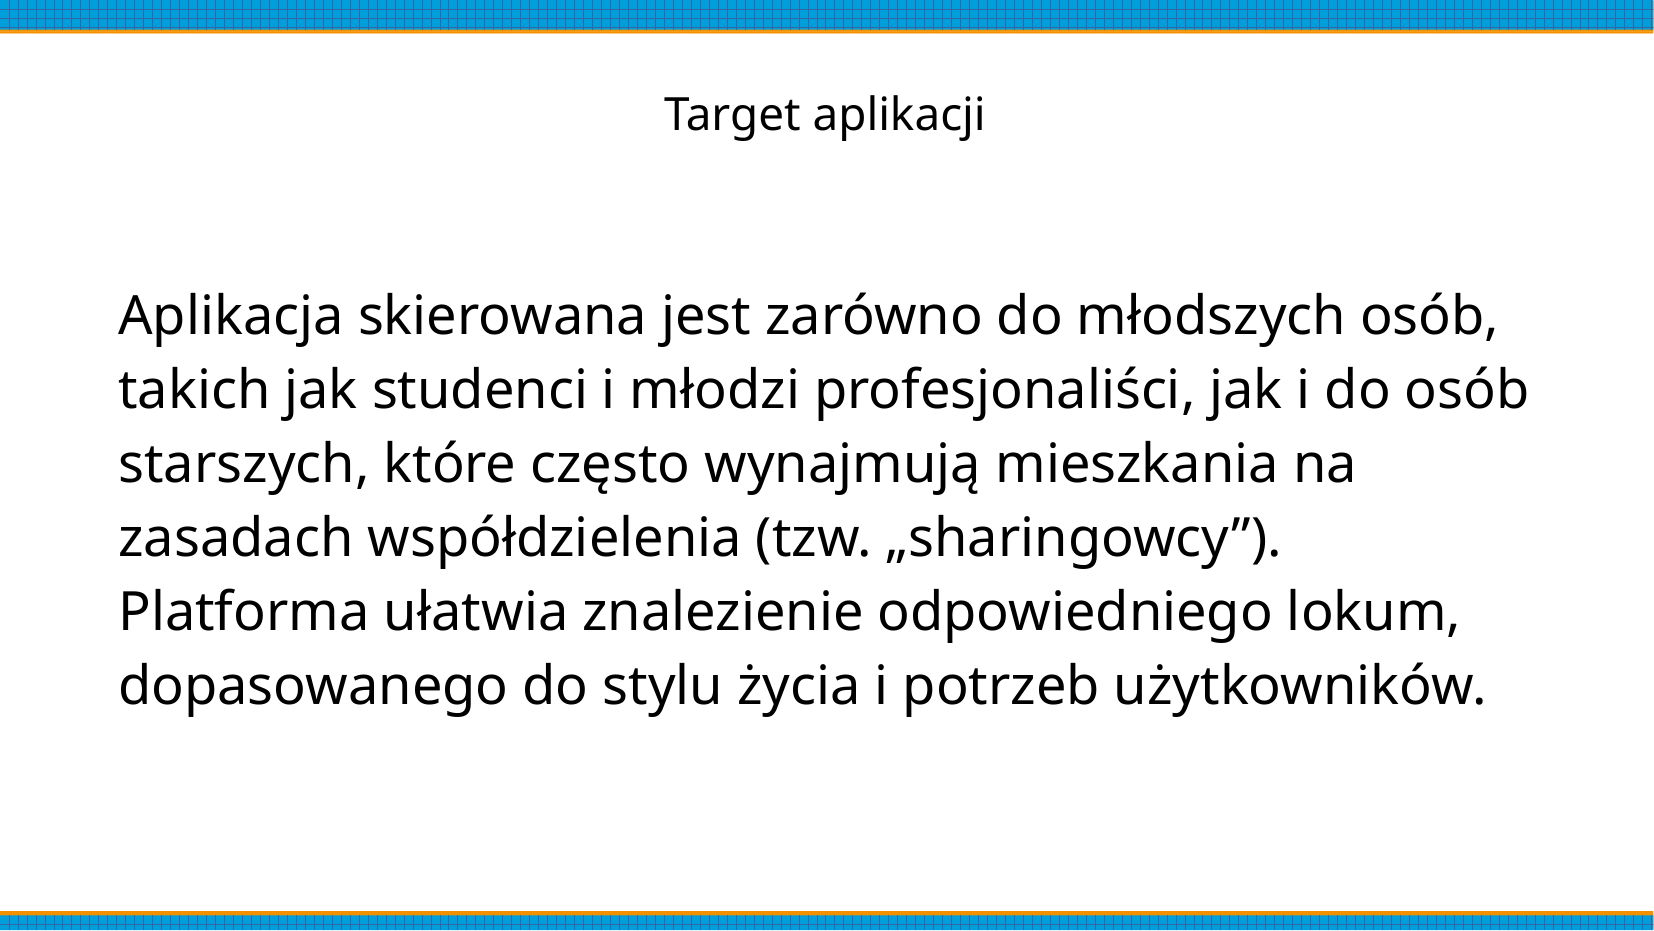

Target aplikacji
Aplikacja skierowana jest zarówno do młodszych osób, takich jak studenci i młodzi profesjonaliści, jak i do osób starszych, które często wynajmują mieszkania na zasadach współdzielenia (tzw. „sharingowcy”). Platforma ułatwia znalezienie odpowiedniego lokum, dopasowanego do stylu życia i potrzeb użytkowników.